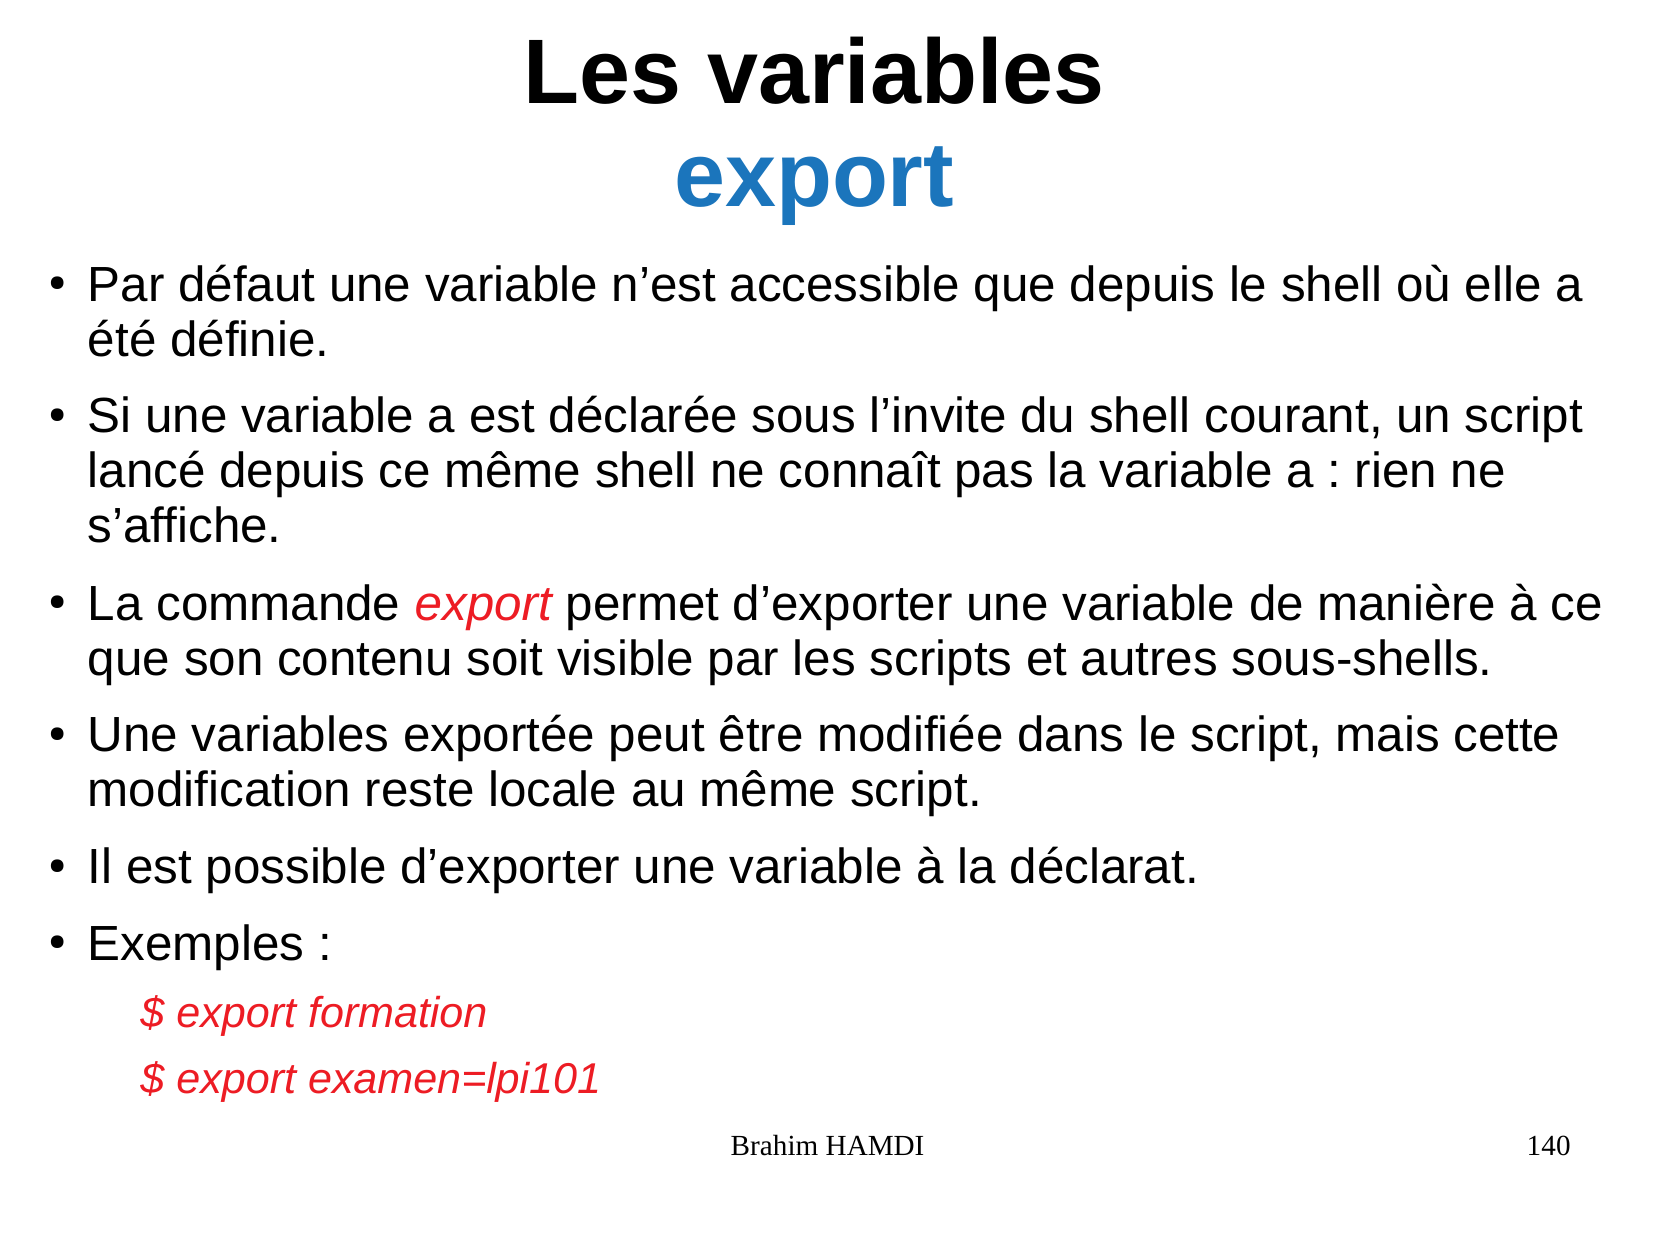

# Les variables export
Par défaut une variable n’est accessible que depuis le shell où elle a été définie.
Si une variable a est déclarée sous l’invite du shell courant, un script lancé depuis ce même shell ne connaît pas la variable a : rien ne s’affiche.
La commande export permet d’exporter une variable de manière à ce que son contenu soit visible par les scripts et autres sous-shells.
Une variables exportée peut être modifiée dans le script, mais cette modification reste locale au même script.
Il est possible d’exporter une variable à la déclarat.
Exemples :
$ export formation
$ export examen=lpi101
Brahim HAMDI
140